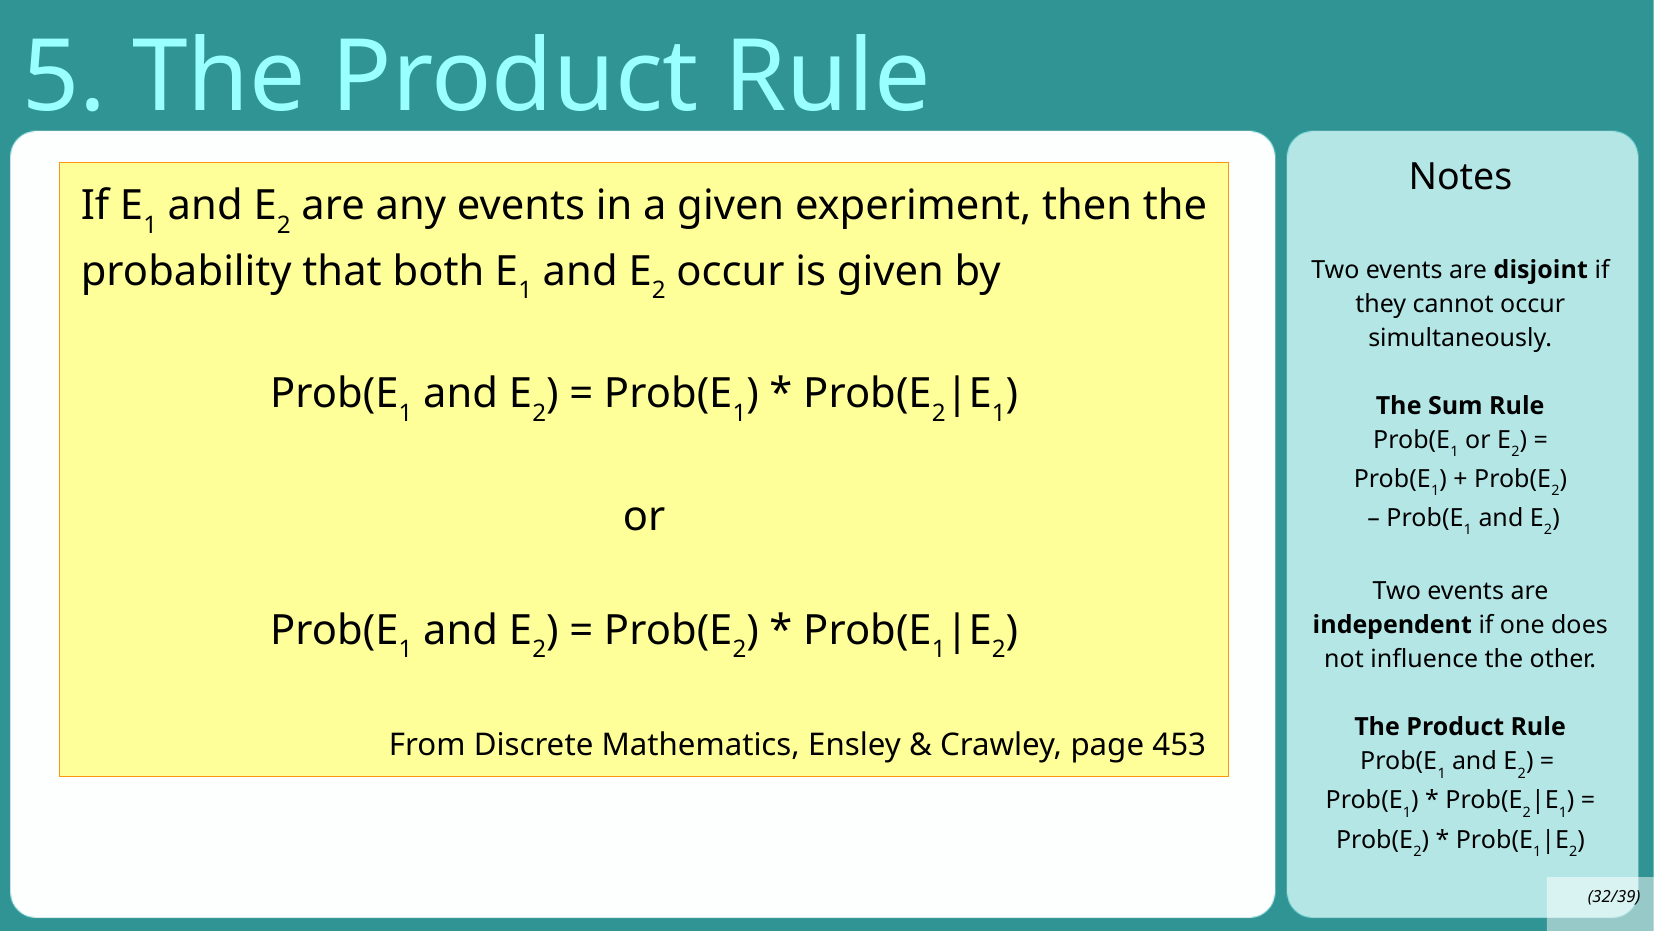

# 5. The Product Rule
Notes
Two events are disjoint if they cannot occur simultaneously.
The Sum Rule
Prob(E1 or E2) =
Prob(E1) + Prob(E2)
 – Prob(E1 and E2)
Two events are independent if one does not influence the other.
The Product Rule
Prob(E1 and E2) =
Prob(E1) * Prob(E2|E1) =
Prob(E2) * Prob(E1|E2)
If E1 and E2 are any events in a given experiment, then the probability that both E1 and E2 occur is given by
Prob(E1 and E2) = Prob(E1) * Prob(E2|E1)
or
Prob(E1 and E2) = Prob(E2) * Prob(E1|E2)
From Discrete Mathematics, Ensley & Crawley, page 453